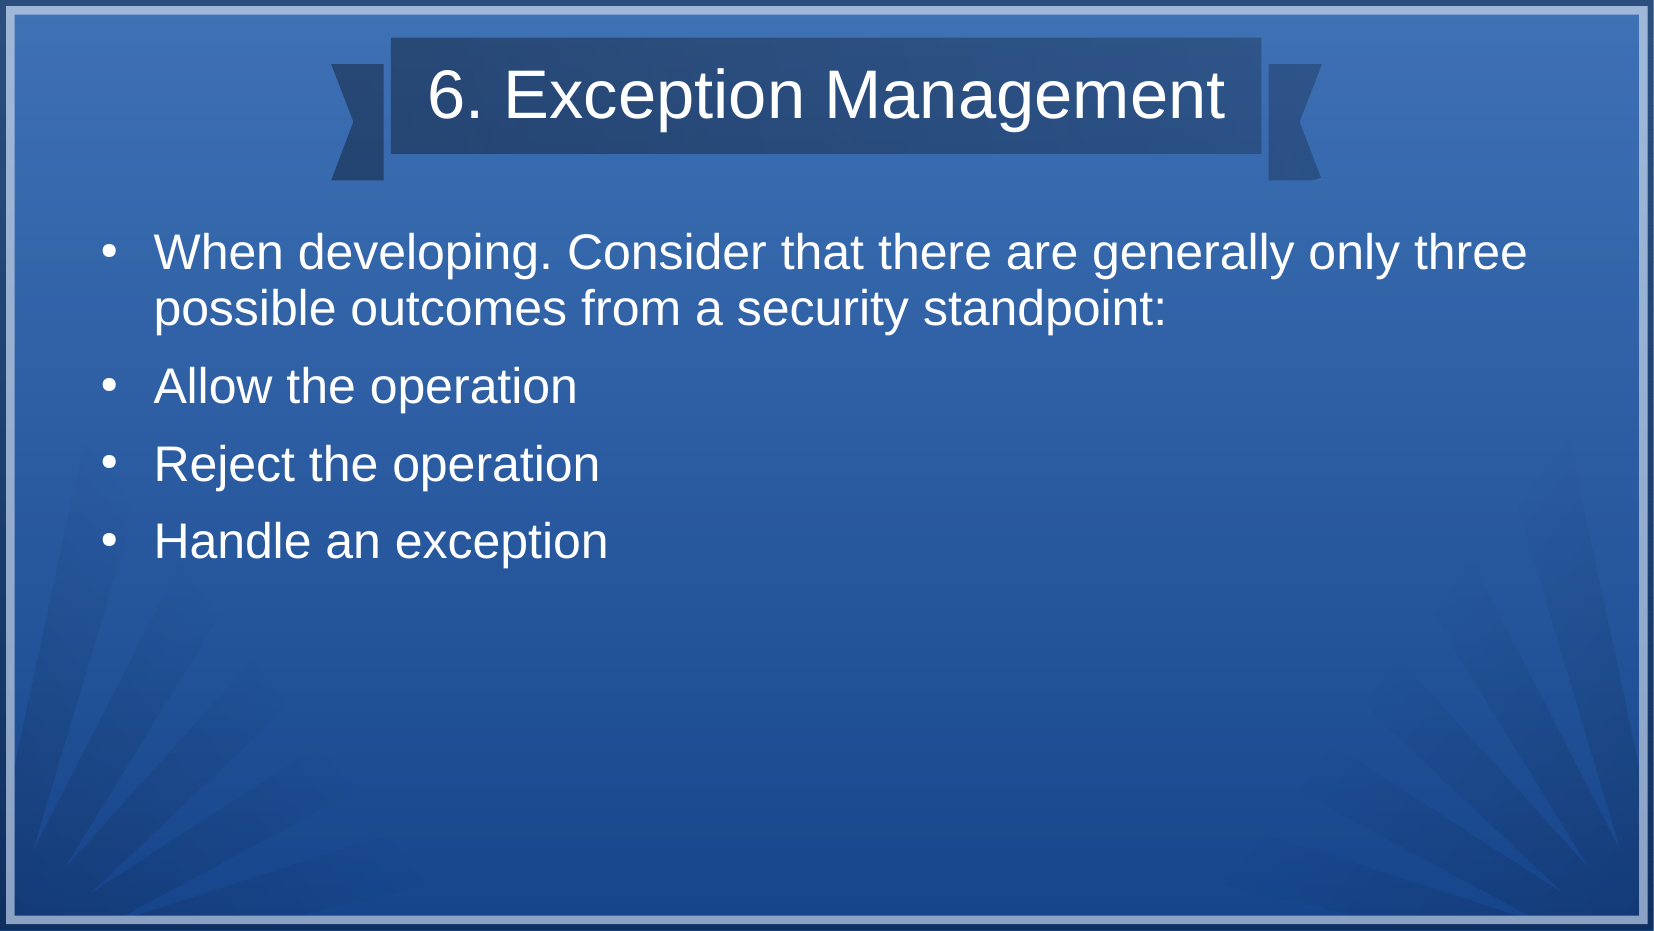

# 6. Exception Management
When developing. Consider that there are generally only three possible outcomes from a security standpoint:
Allow the operation
Reject the operation
Handle an exception